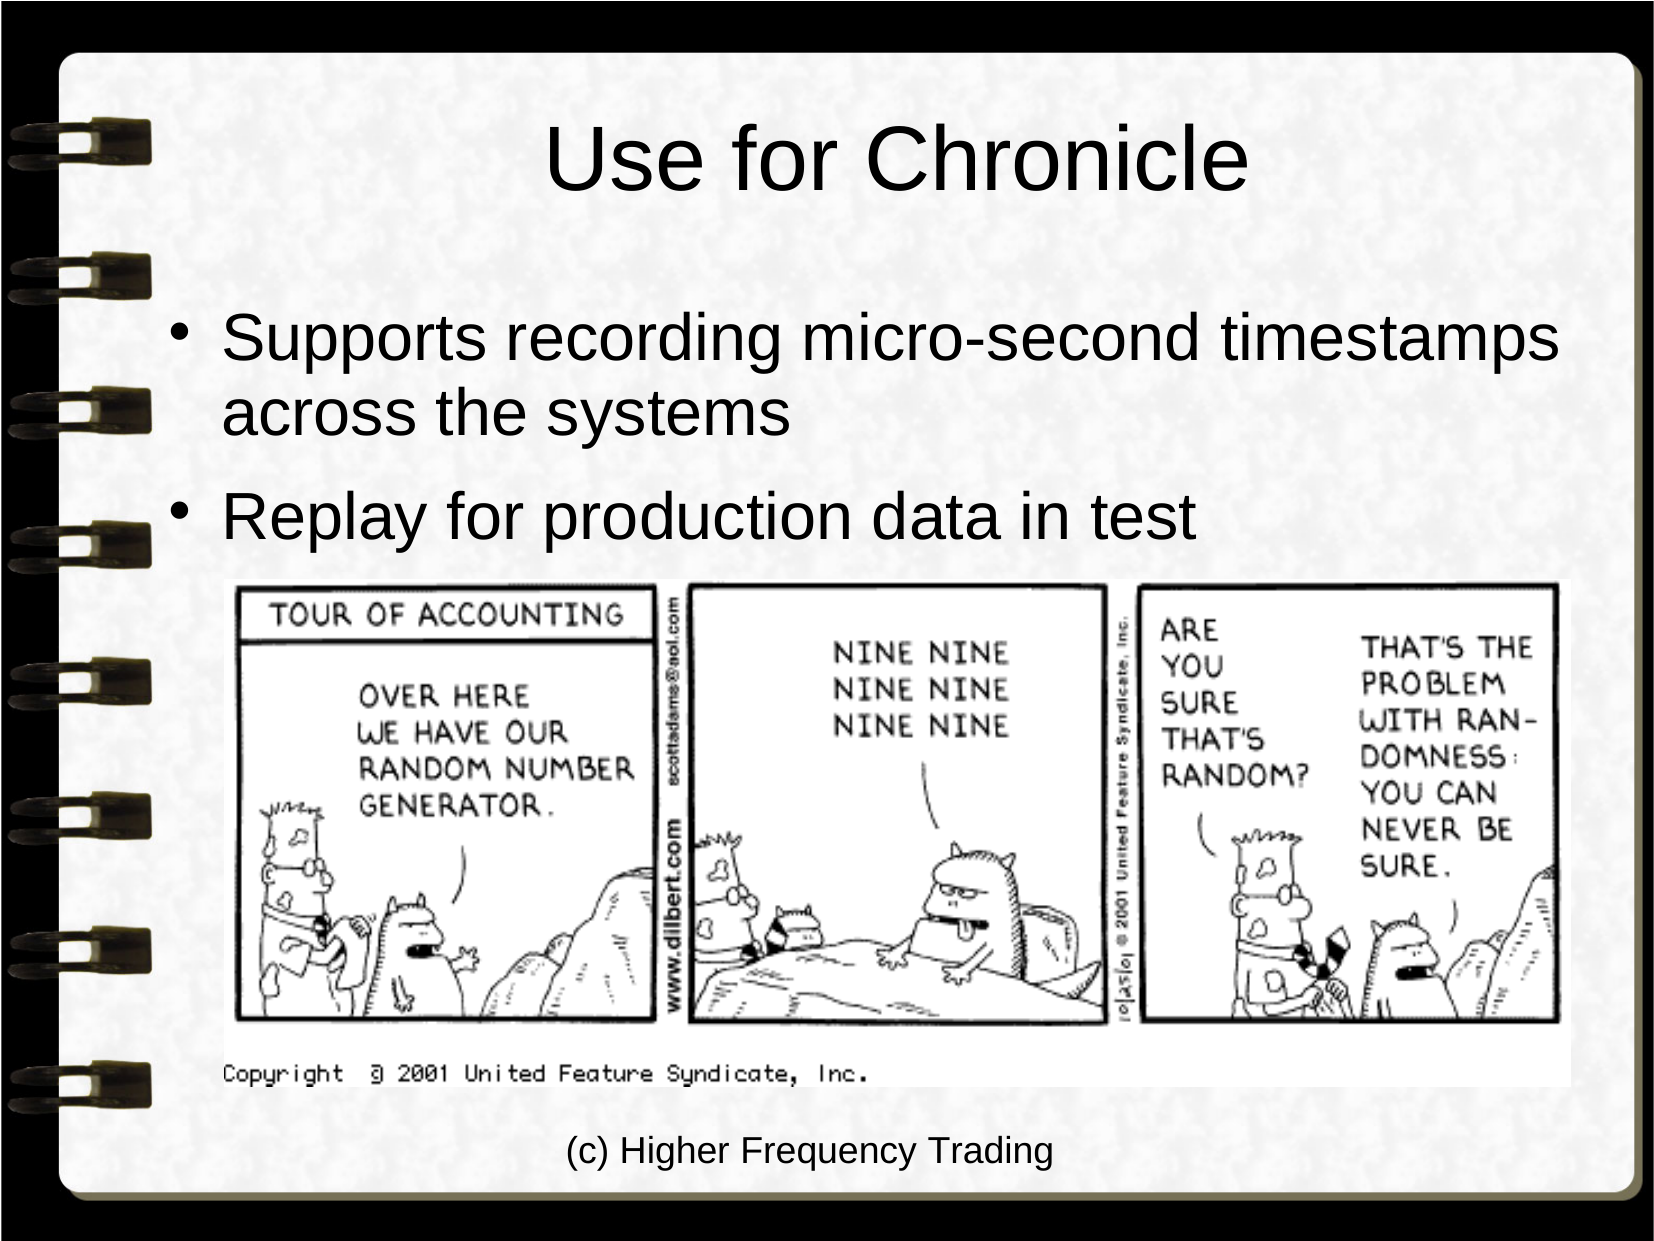

# Use for Chronicle
Supports recording micro-second timestamps across the systems
Replay for production data in test